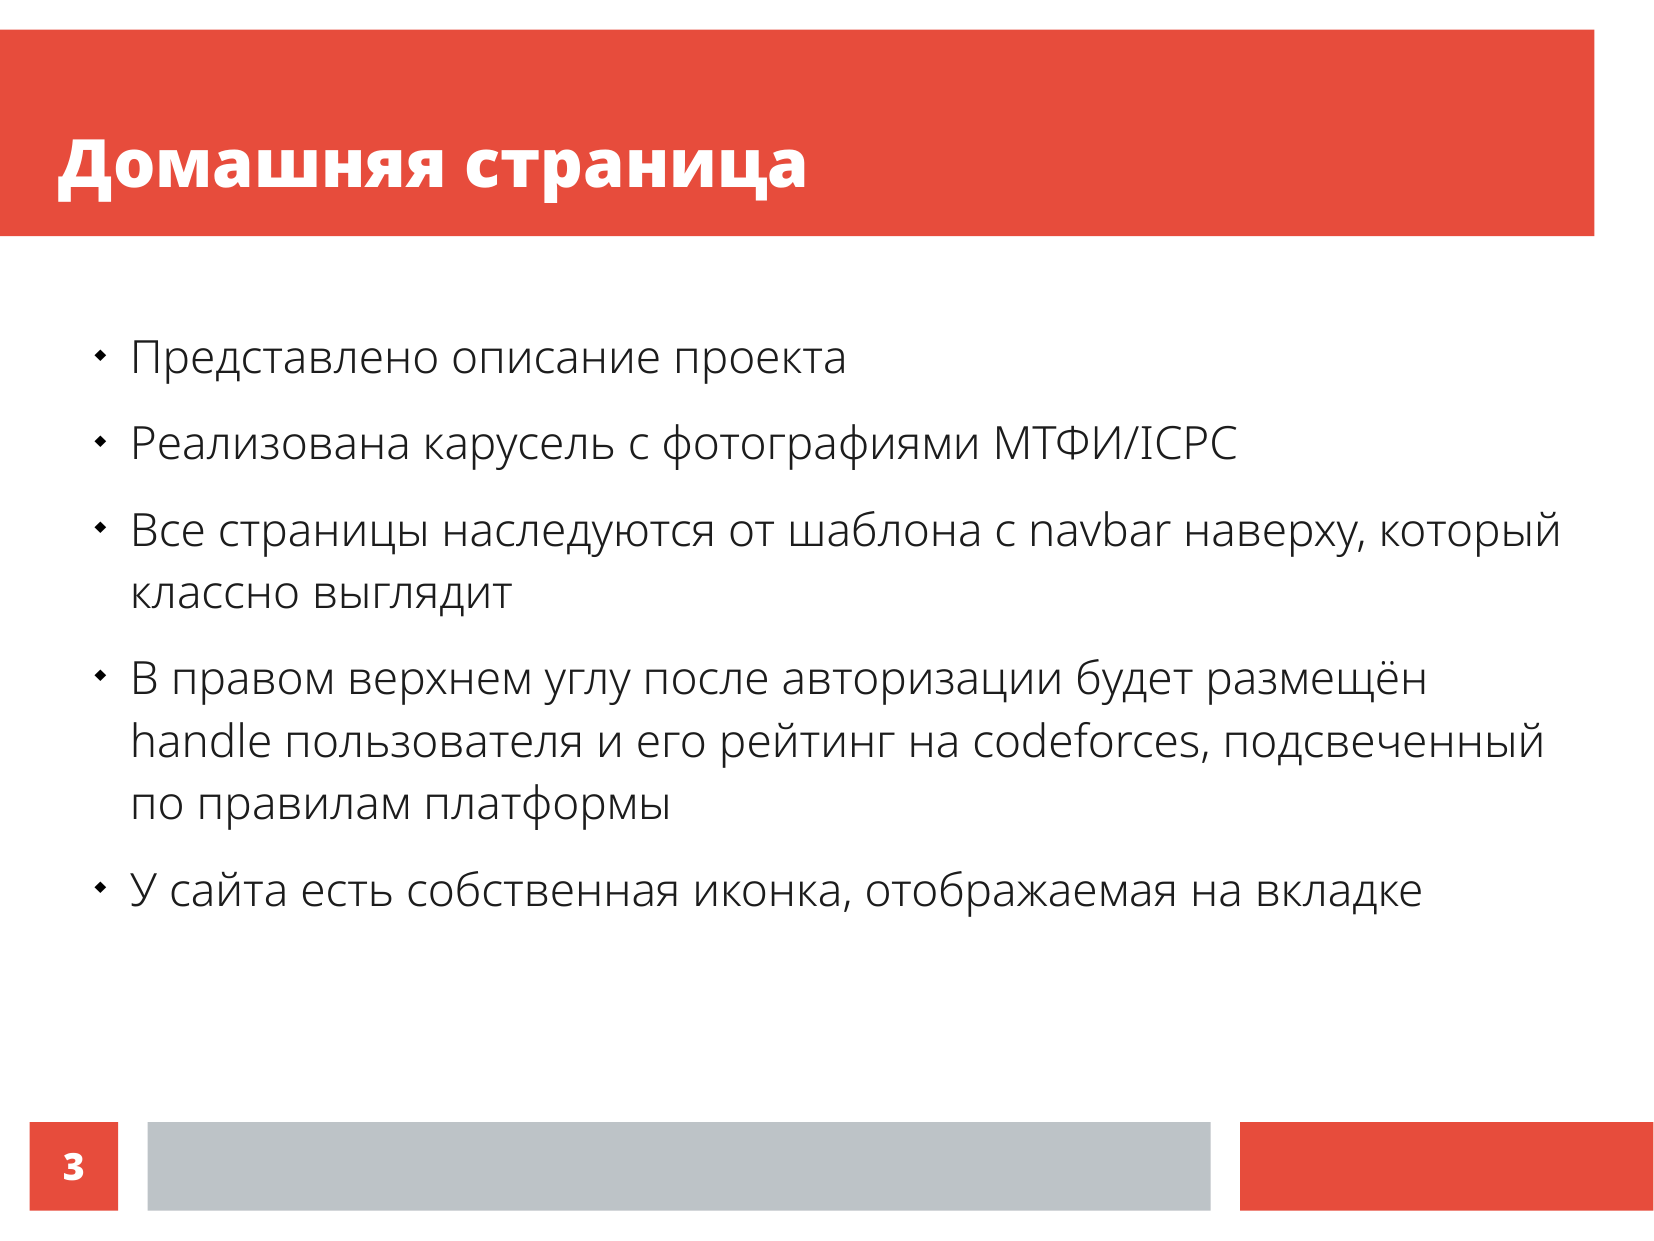

# Домашняя страница
Представлено описание проекта
Реализована карусель с фотографиями МТФИ/ICPC
Все страницы наследуются от шаблона с navbar наверху, который классно выглядит
В правом верхнем углу после авторизации будет размещён handle пользователя и его рейтинг на codeforces, подсвеченный по правилам платформы
У сайта есть собственная иконка, отображаемая на вкладке
3